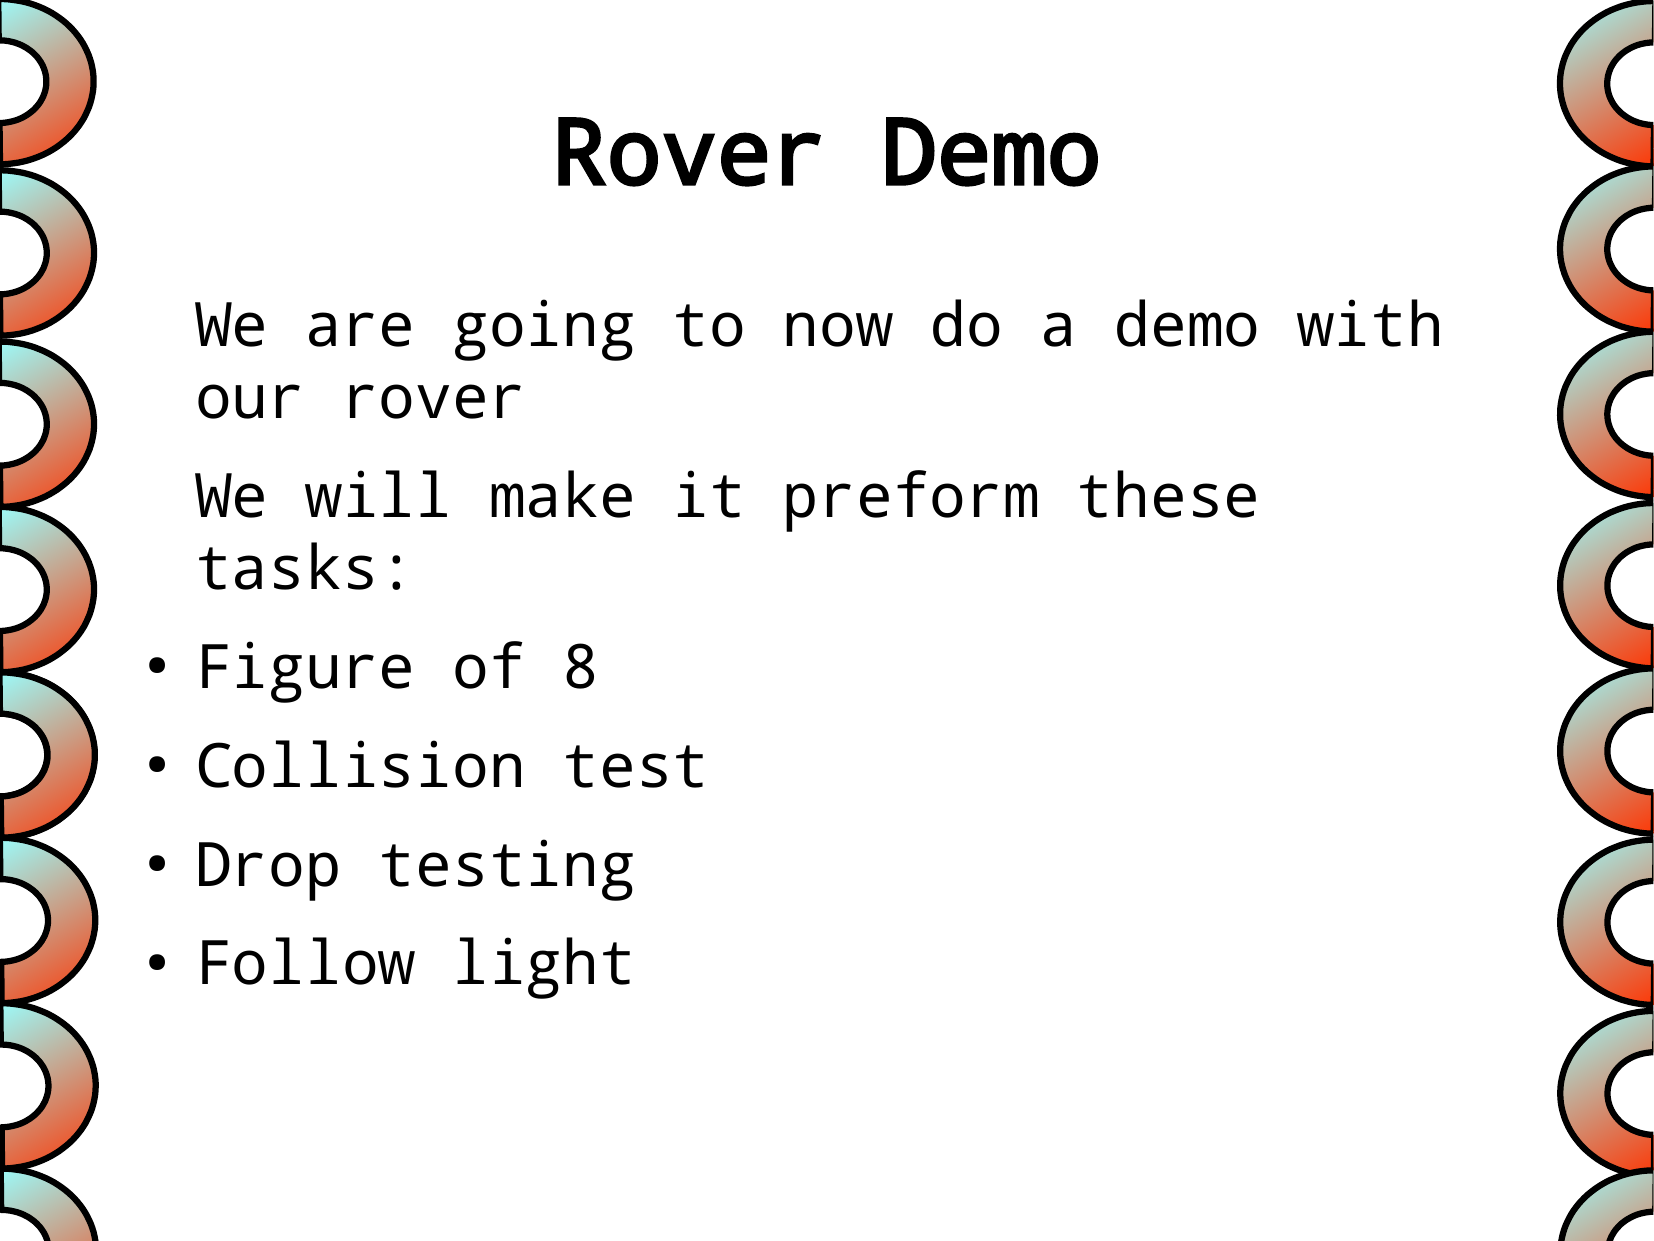

# Rover Demo
We are going to now do a demo with our rover
We will make it preform these tasks:
Figure of 8
Collision test
Drop testing
Follow light